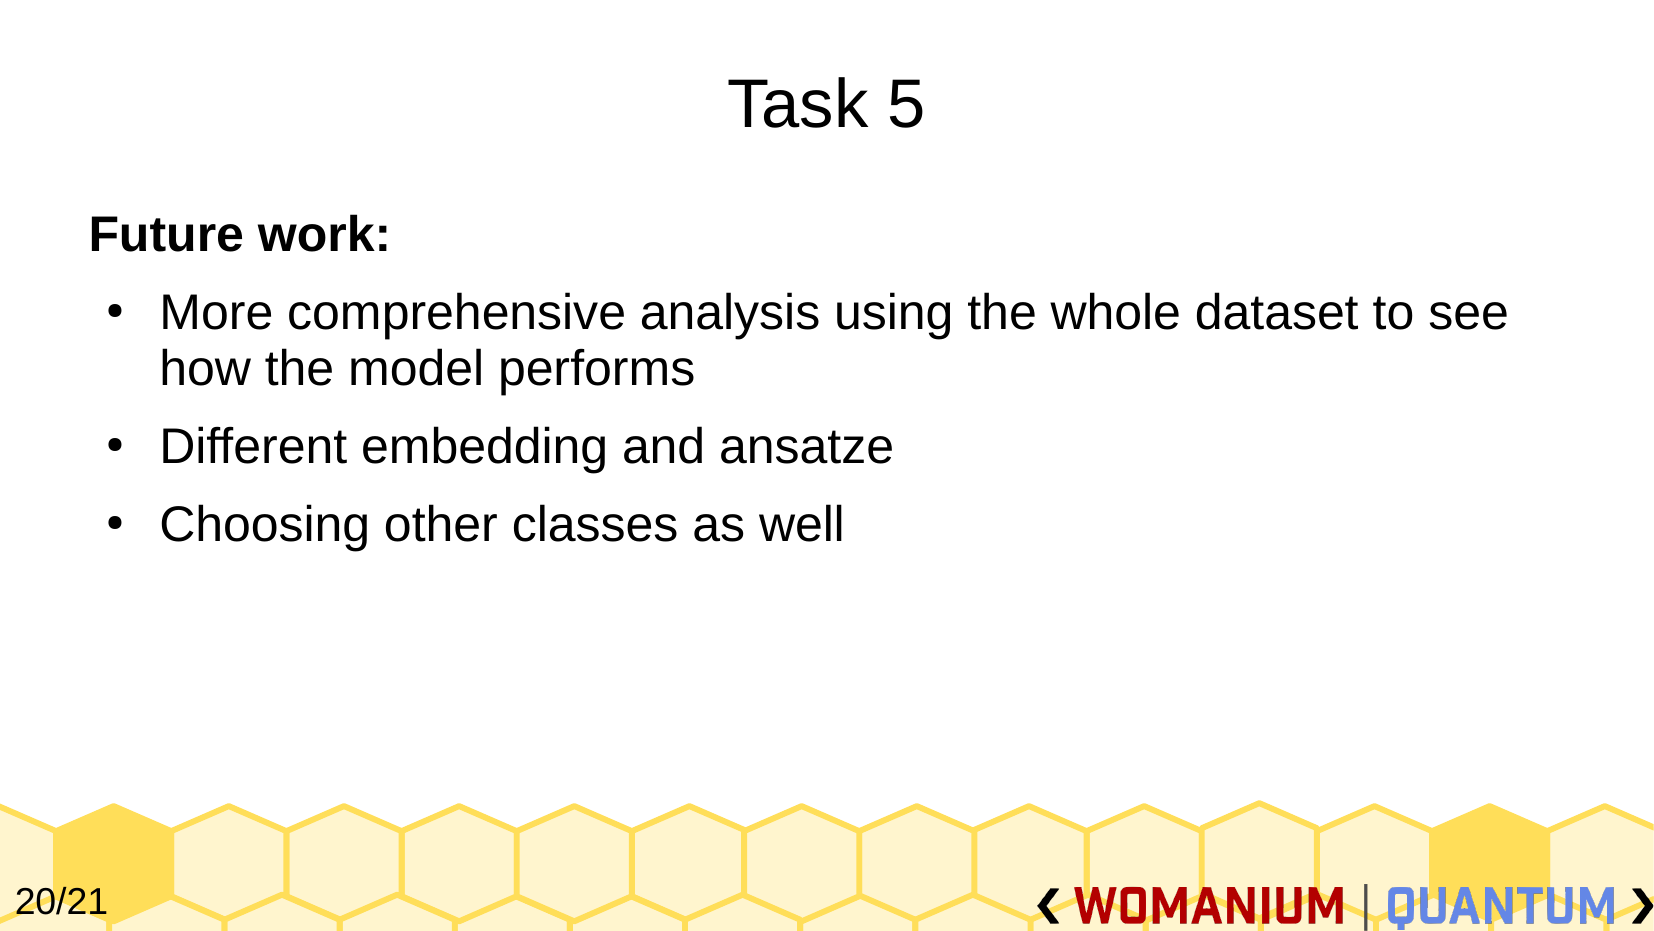

# Task 5
Future work:
More comprehensive analysis using the whole dataset to see how the model performs
Different embedding and ansatze
Choosing other classes as well
20/21